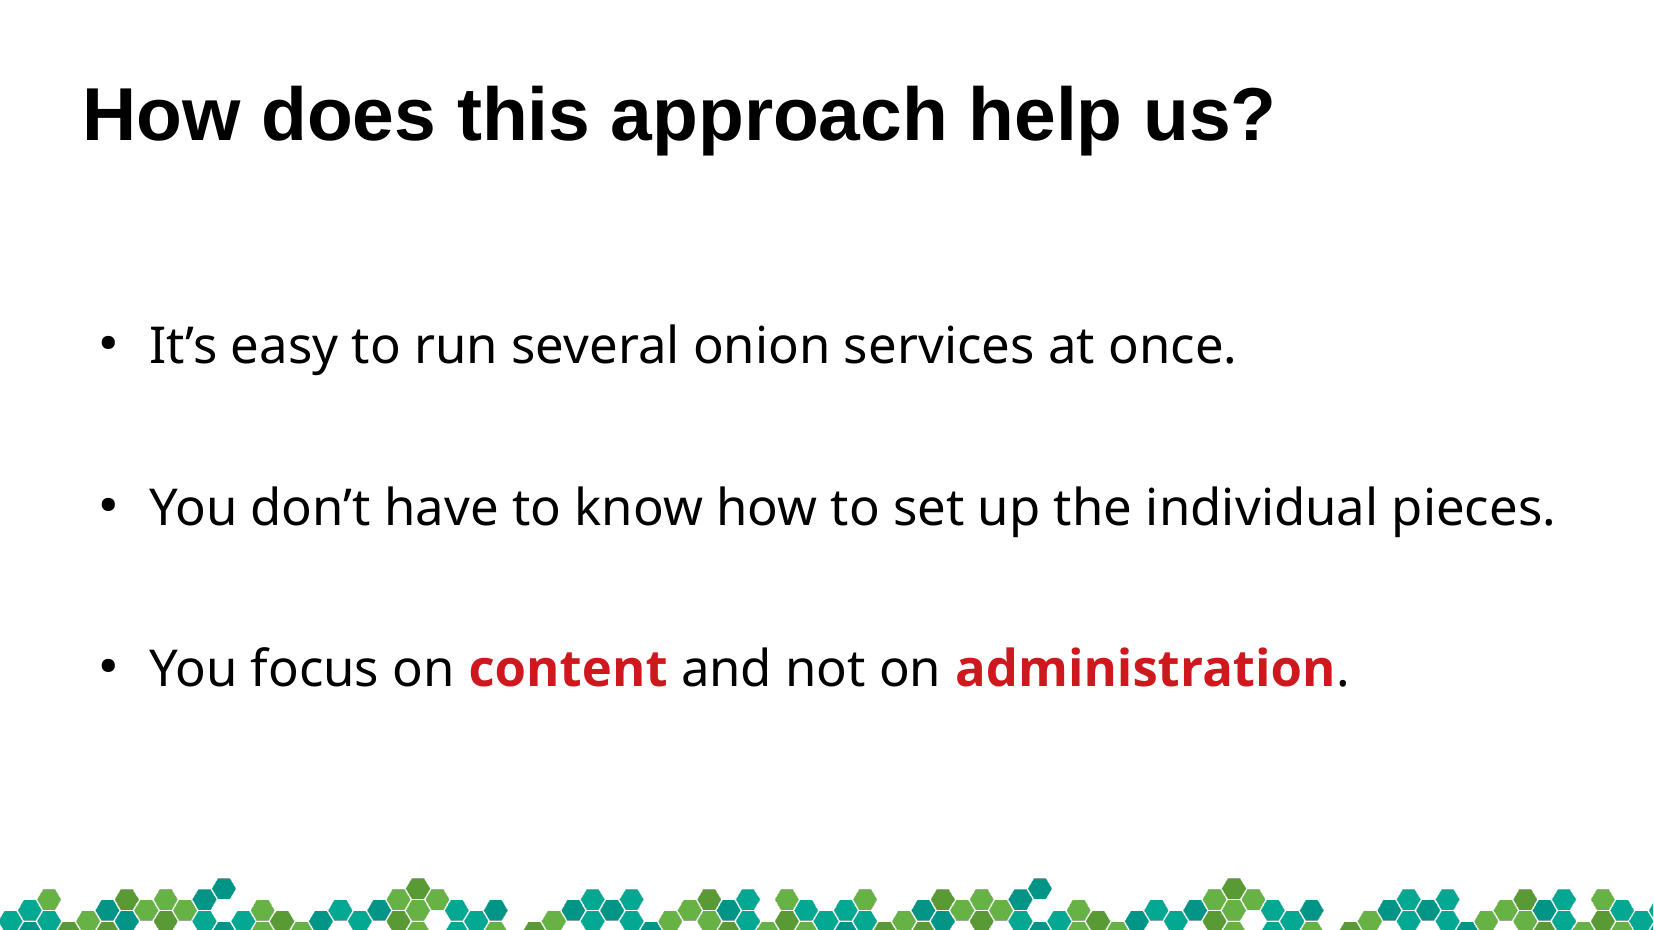

# How does this approach help us?
It’s easy to run several onion services at once.
You don’t have to know how to set up the individual pieces.
You focus on content and not on administration.